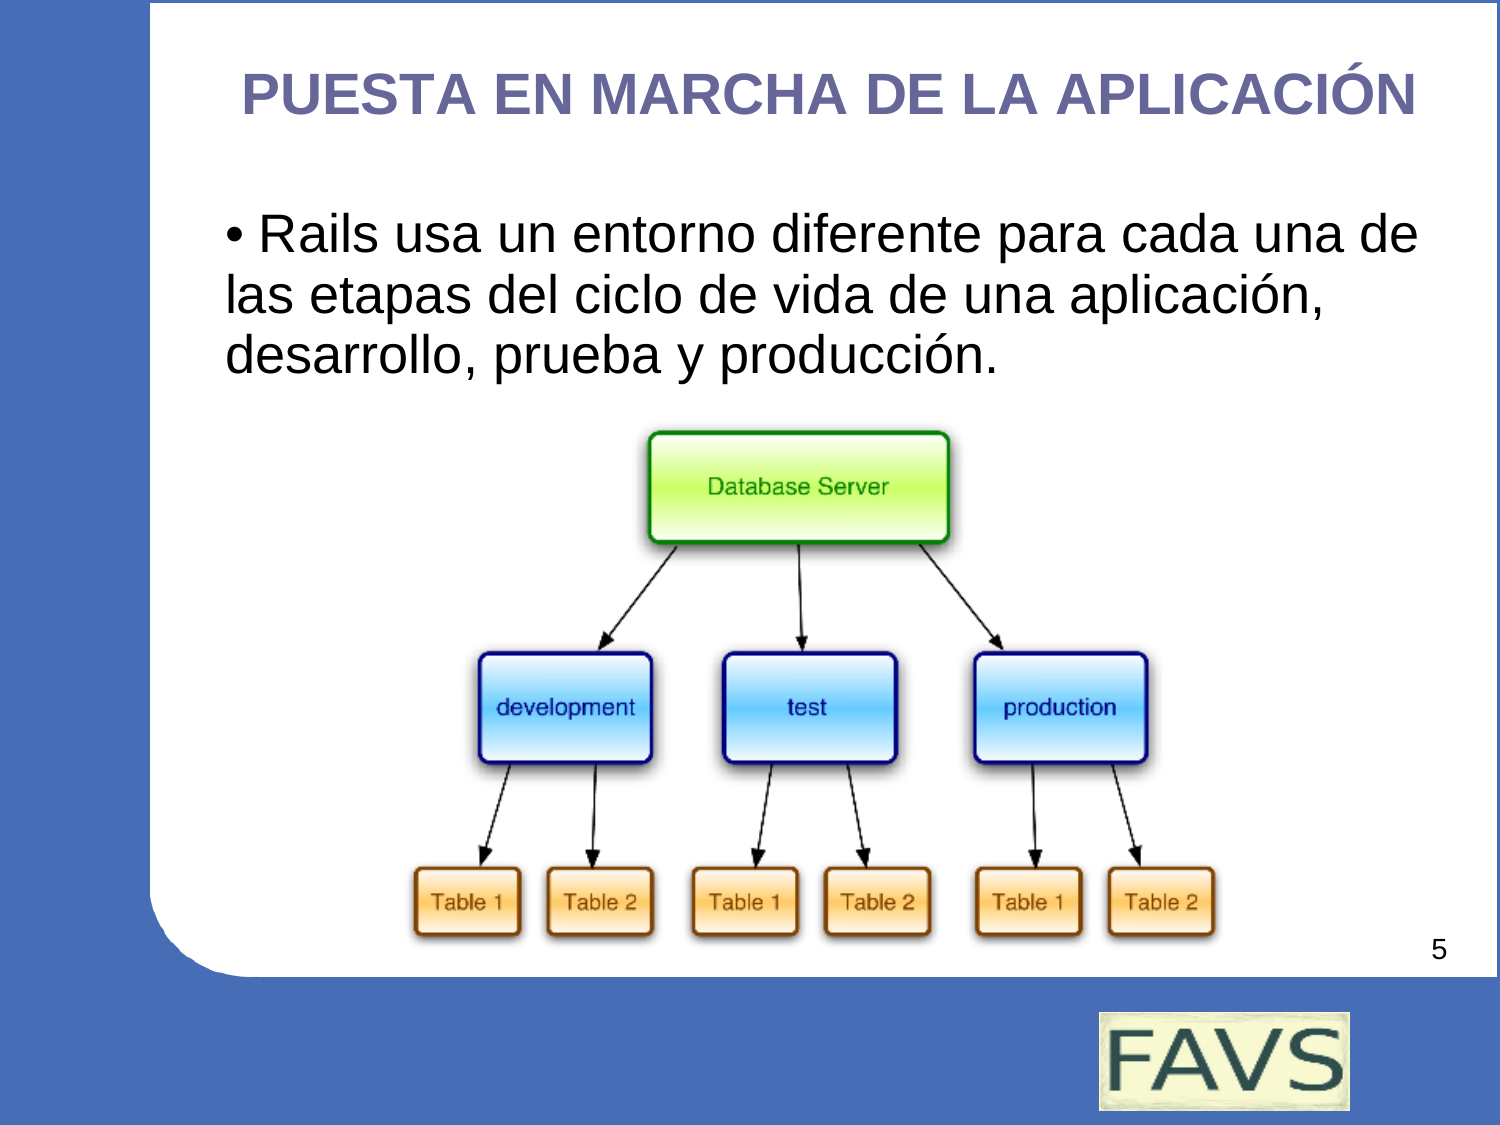

# PUESTA EN MARCHA DE LA APLICACIÓN
 Rails usa un entorno diferente para cada una de las etapas del ciclo de vida de una aplicación, desarrollo, prueba y producción.
5